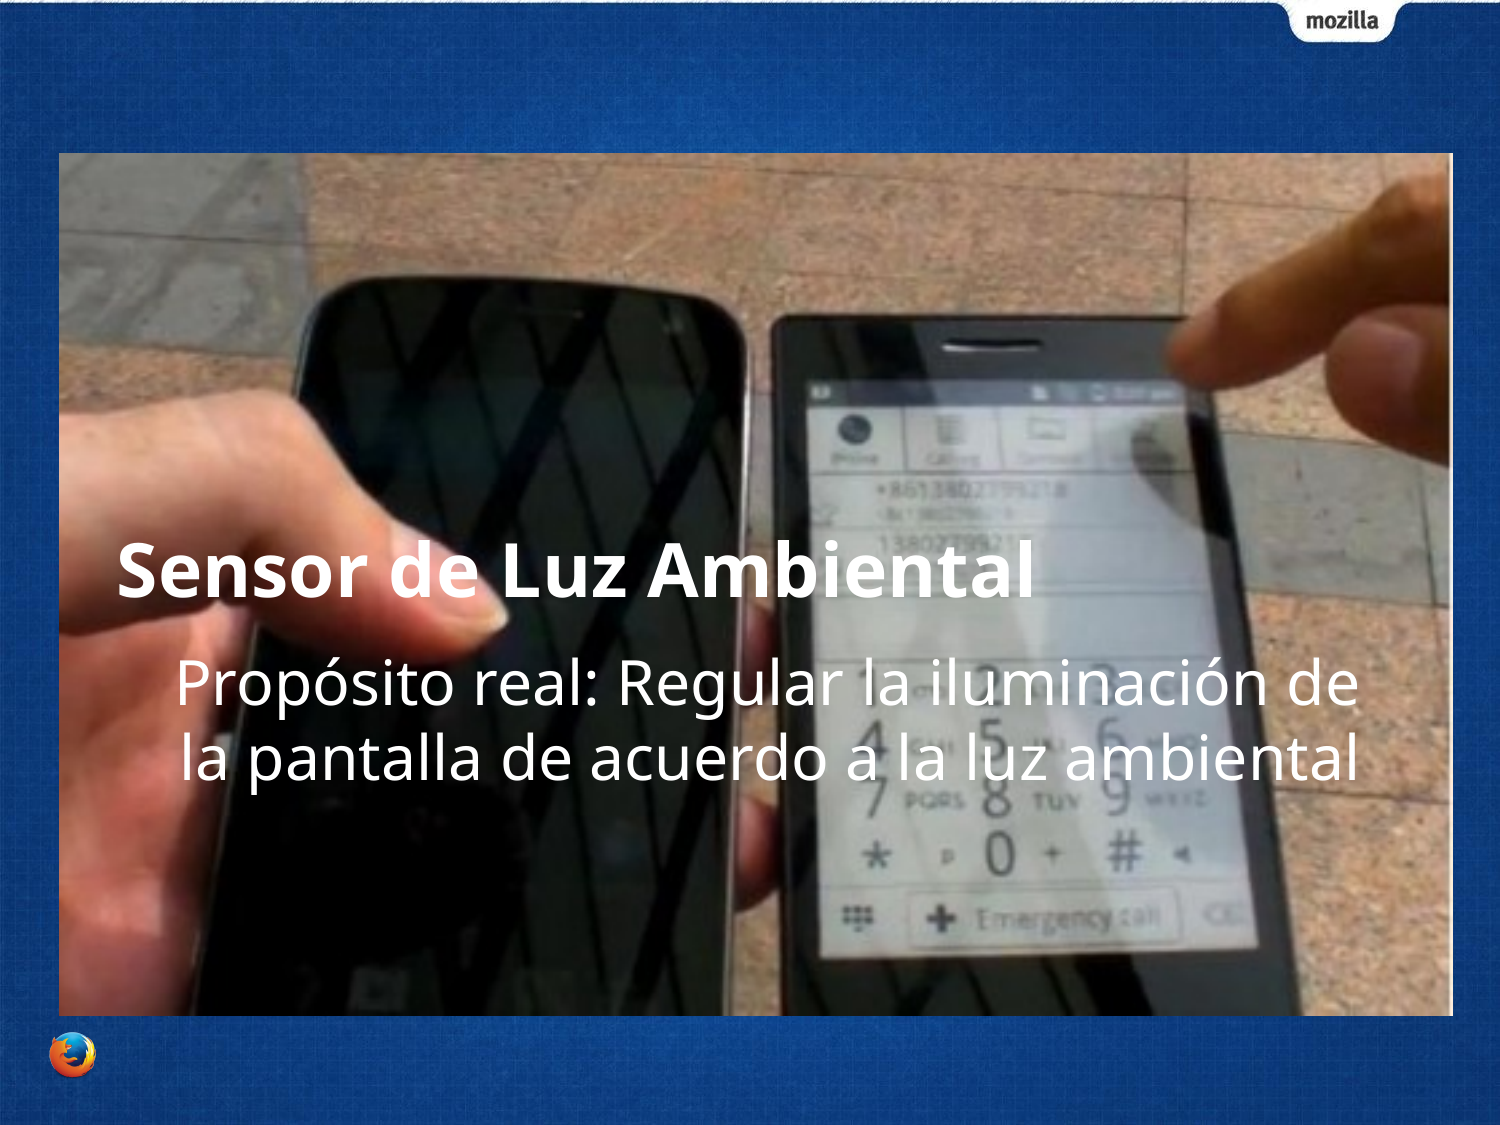

Sensor de Luz Ambiental
# Propósito real: Regular la iluminación de la pantalla de acuerdo a la luz ambiental